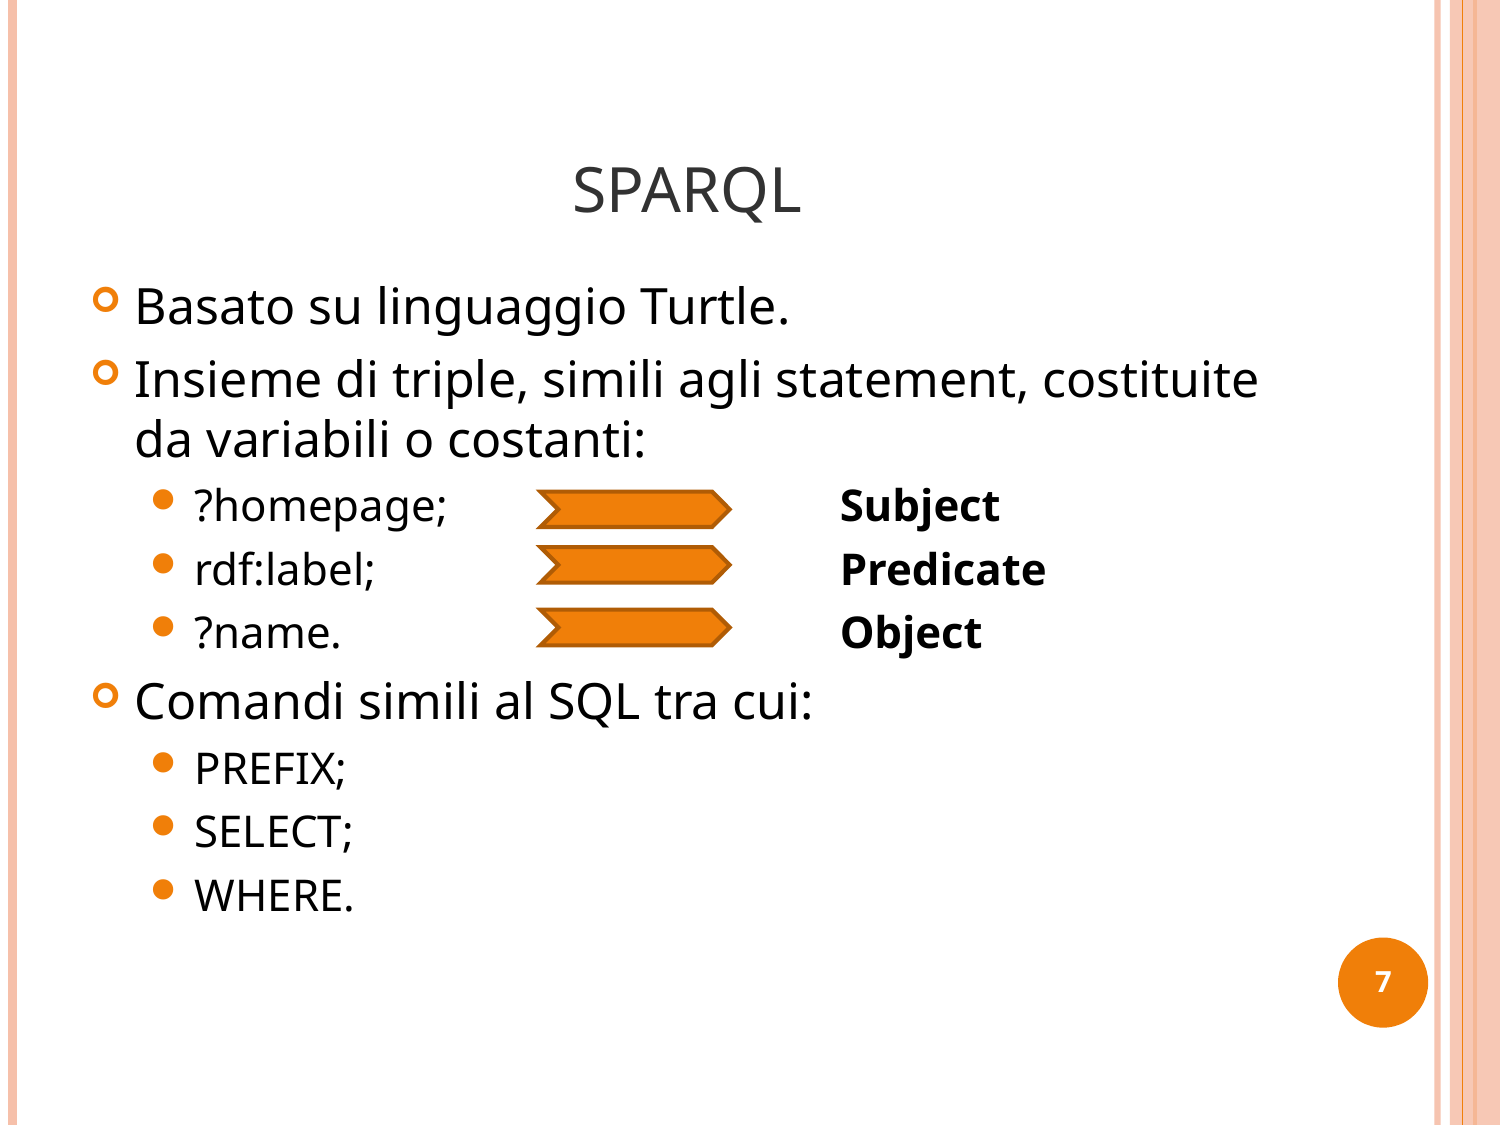

SPARQL
# Basato su linguaggio Turtle.
Insieme di triple, simili agli statement, costituite da variabili o costanti:
?homepage; 			Subject
rdf:label;				Predicate
?name.				Object
Comandi simili al SQL tra cui:
PREFIX;
SELECT;
WHERE.